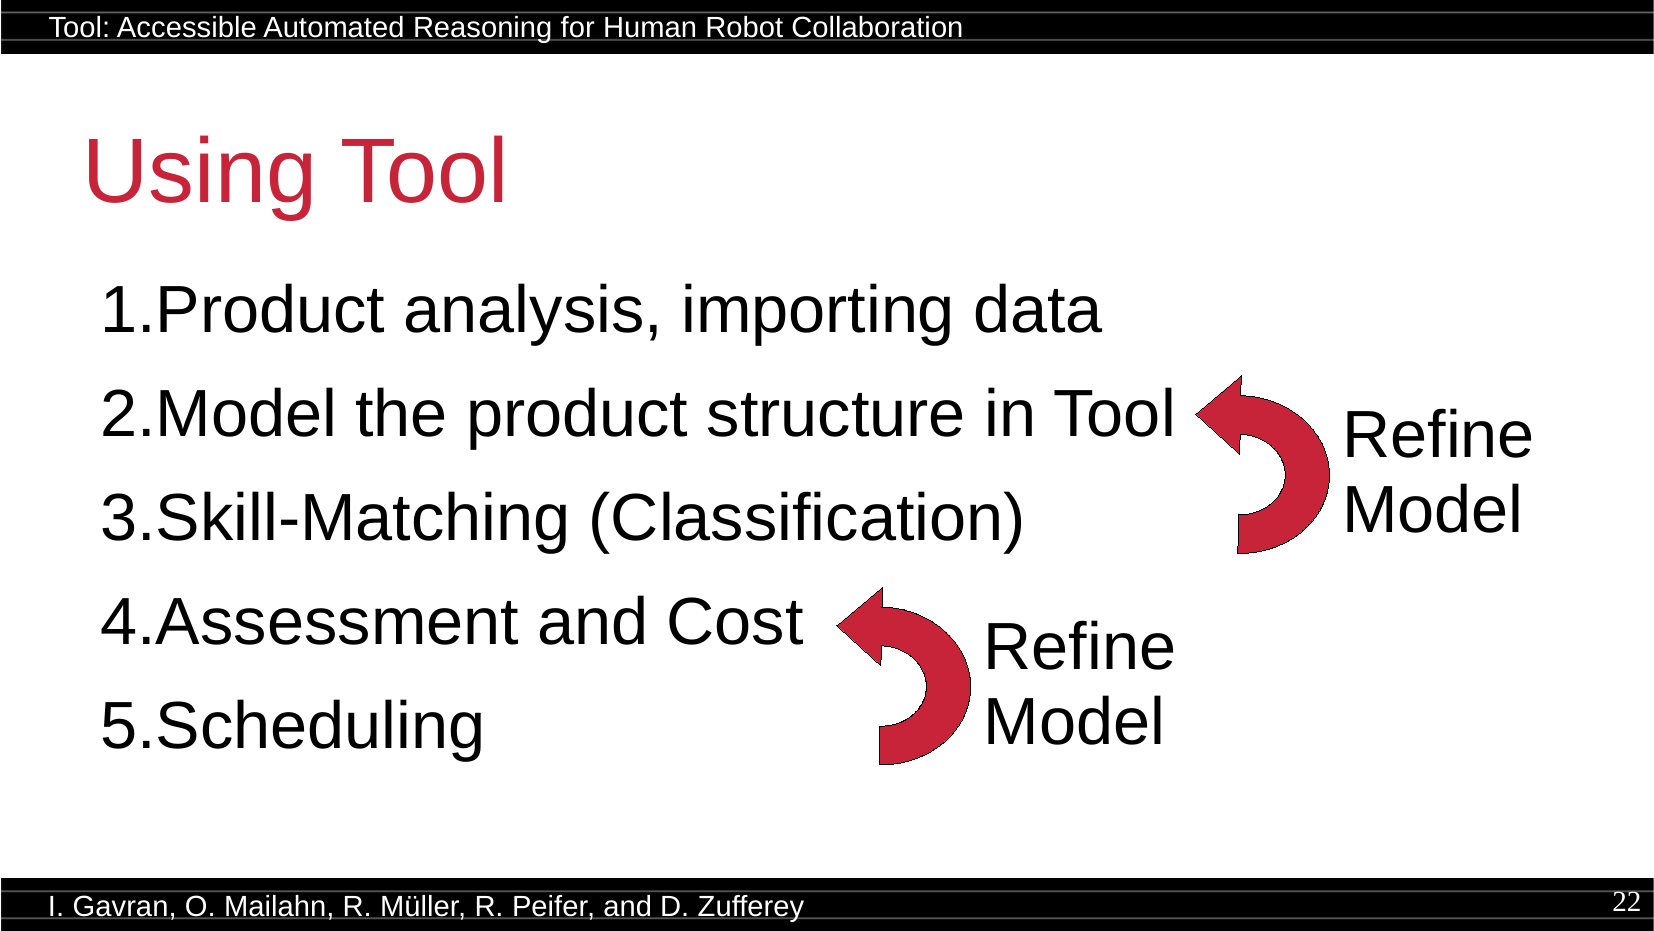

Tool: Accessible Automated Reasoning for Human Robot Collaboration
# Using Tool
Product analysis, importing data
Model the product structure in Tool
Skill-Matching (Classification)
Assessment and Cost
Scheduling
Refine
Model
Refine
Model
I. Gavran, O. Mailahn, R. Müller, R. Peifer, and D. Zufferey